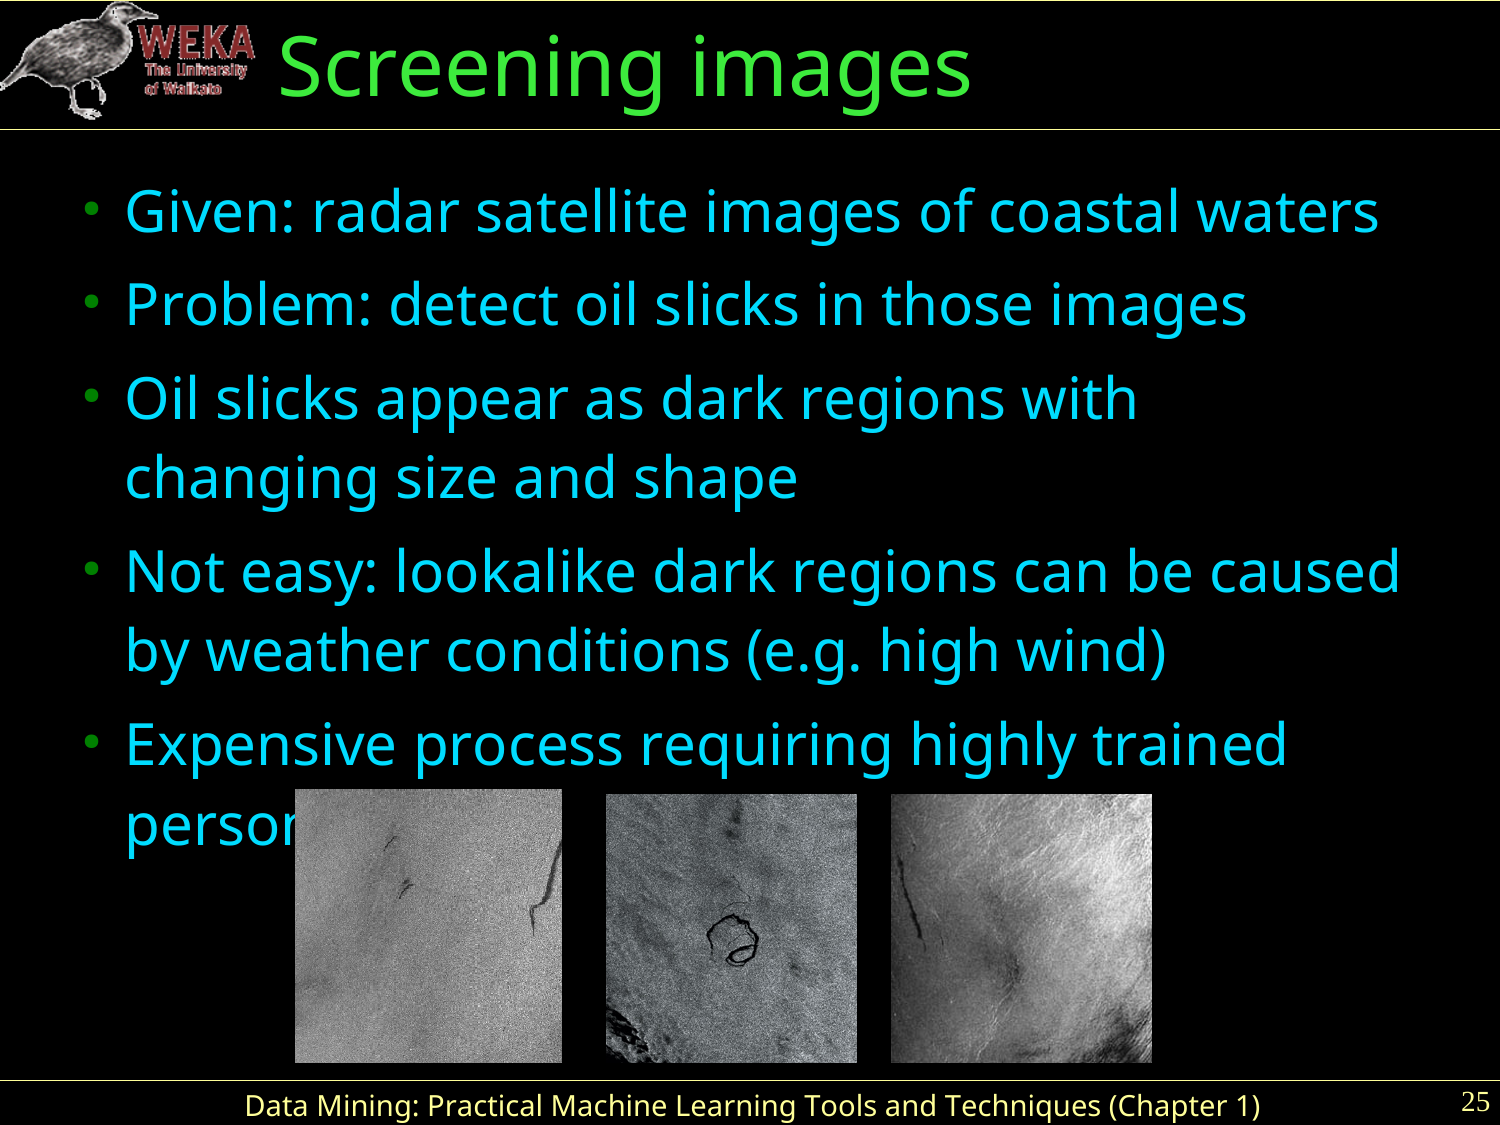

# Screening images
Given: radar satellite images of coastal waters
Problem: detect oil slicks in those images
Oil slicks appear as dark regions with changing size and shape
Not easy: lookalike dark regions can be caused by weather conditions (e.g. high wind)
Expensive process requiring highly trained personnel
Data Mining: Practical Machine Learning Tools and Techniques (Chapter 1)
25